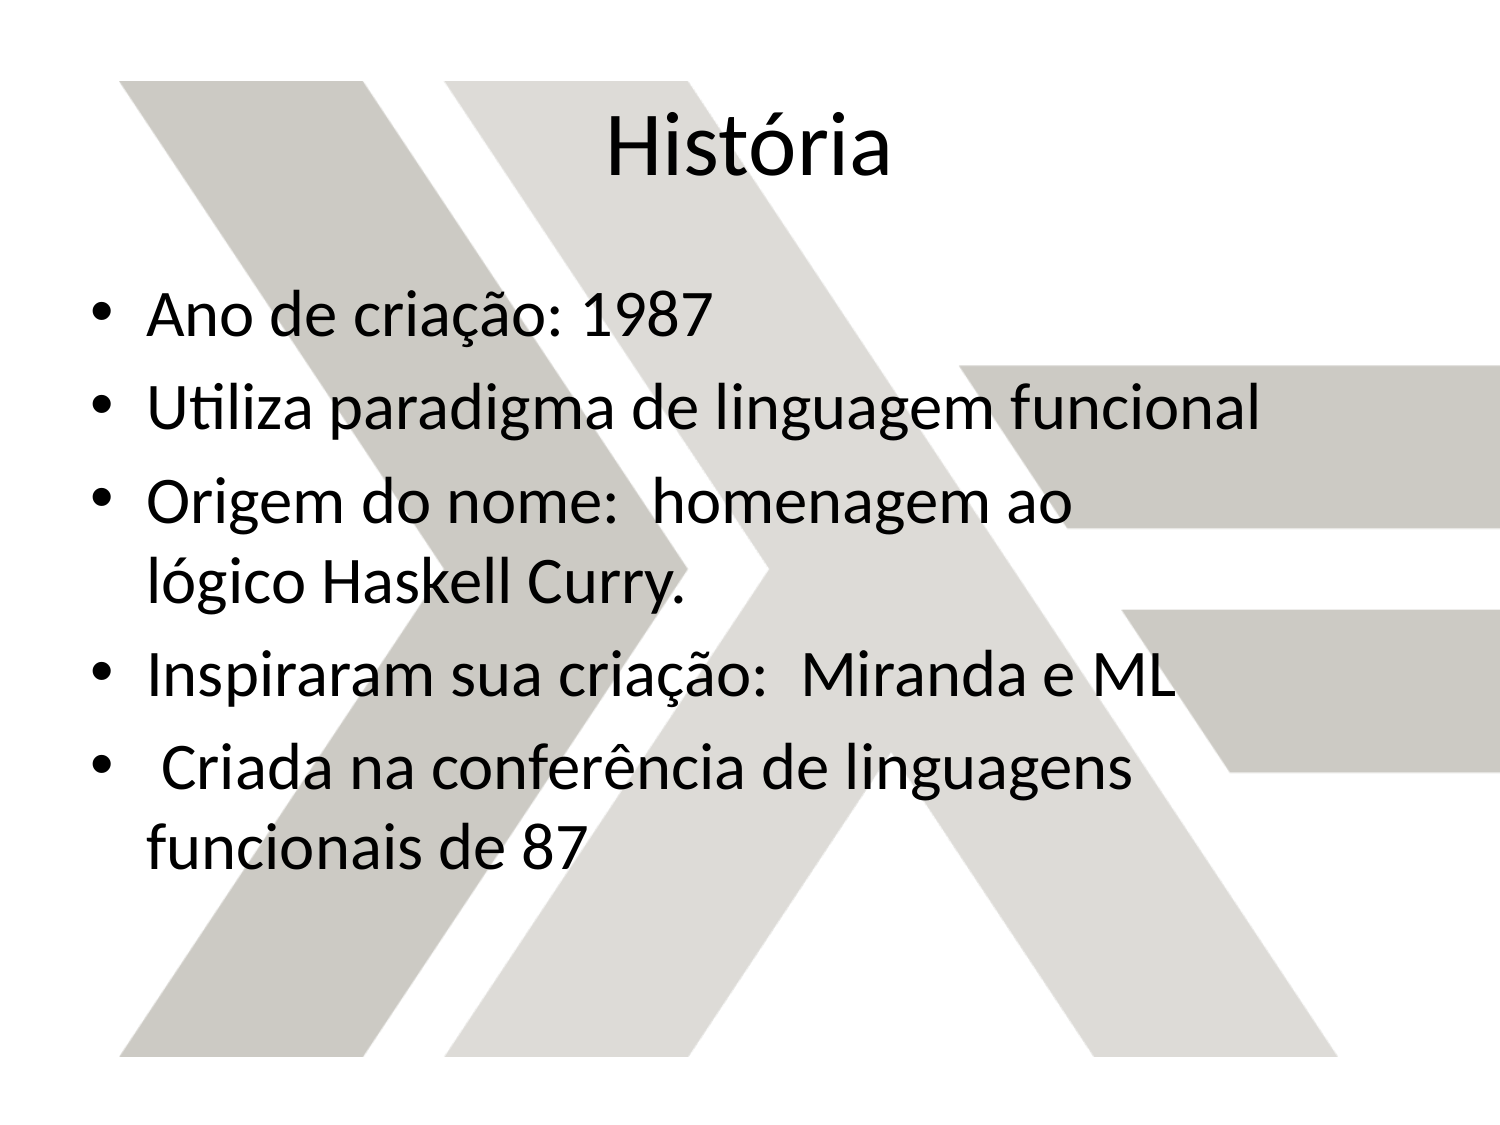

# História
Ano de criação: 1987
Utiliza paradigma de linguagem funcional
Origem do nome:  homenagem ao lógico Haskell Curry.
Inspiraram sua criação:  Miranda e ML
 Criada na conferência de linguagens funcionais de 87